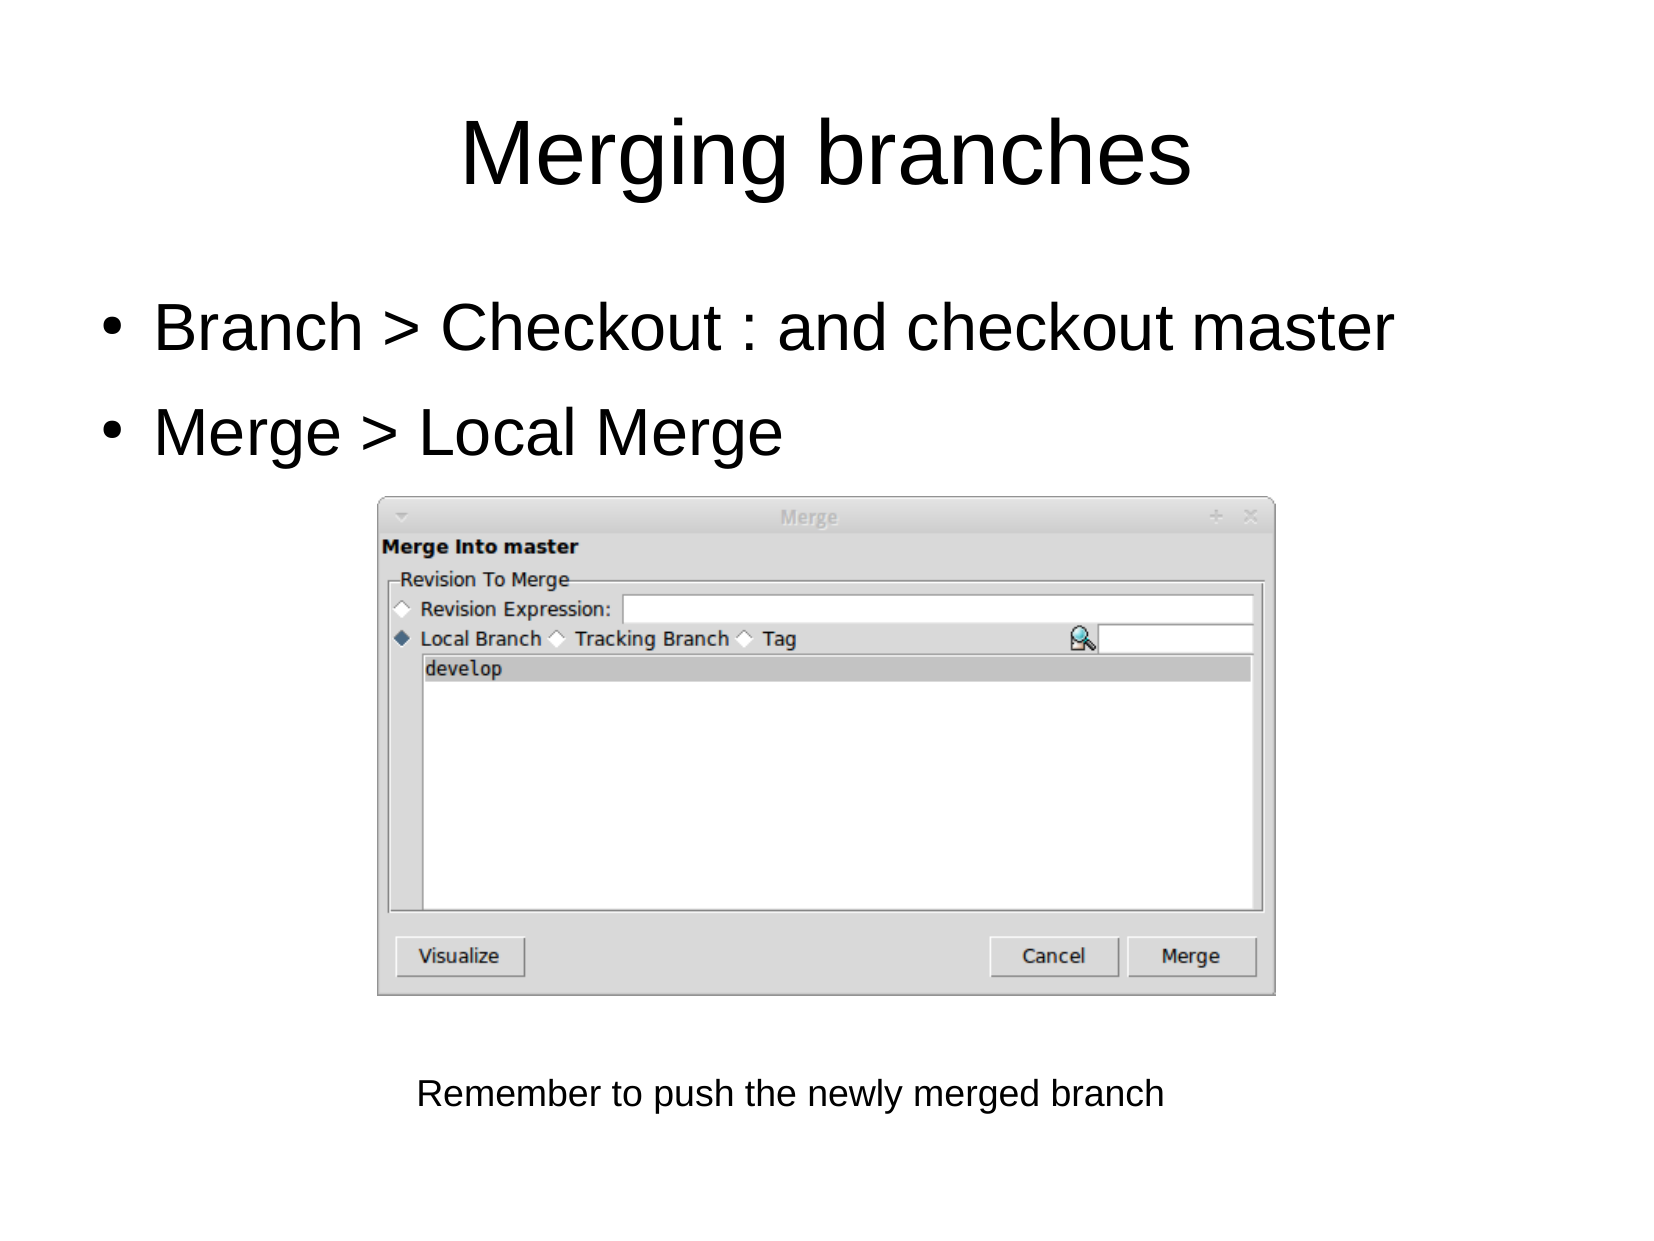

# Merging branches
Branch > Checkout : and checkout master
Merge > Local Merge
Remember to push the newly merged branch